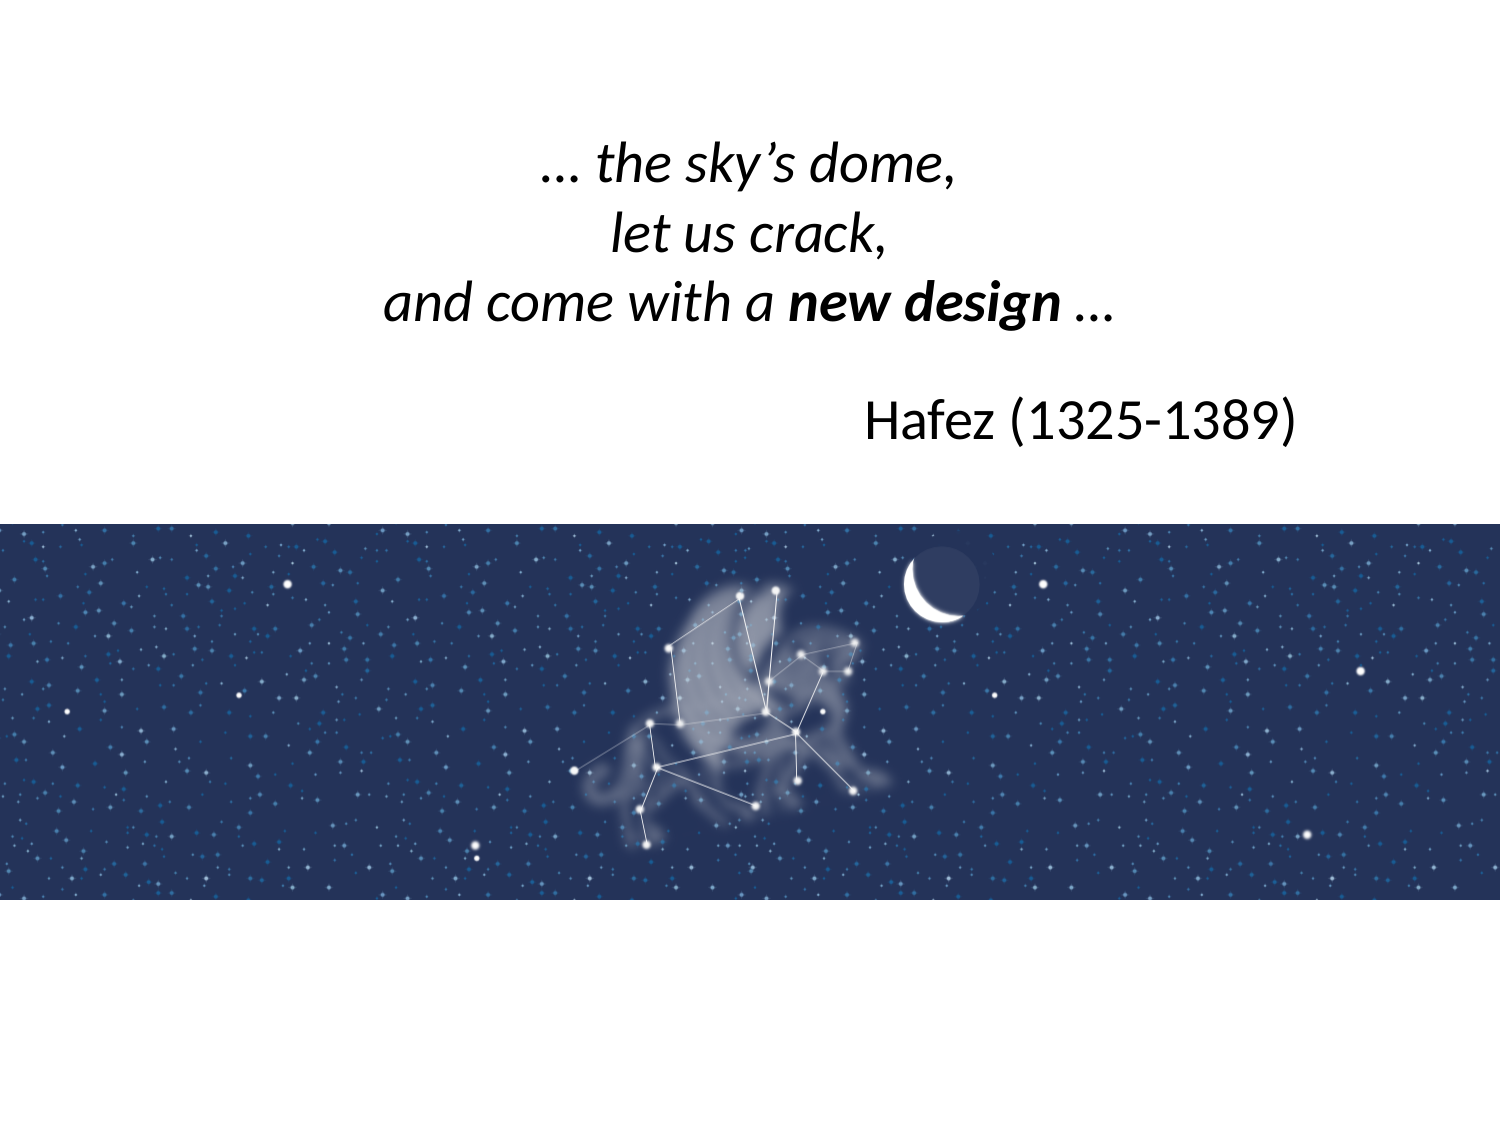

# … the sky’s dome, let us crack, and come with a new design …
Hafez (1325-1389)